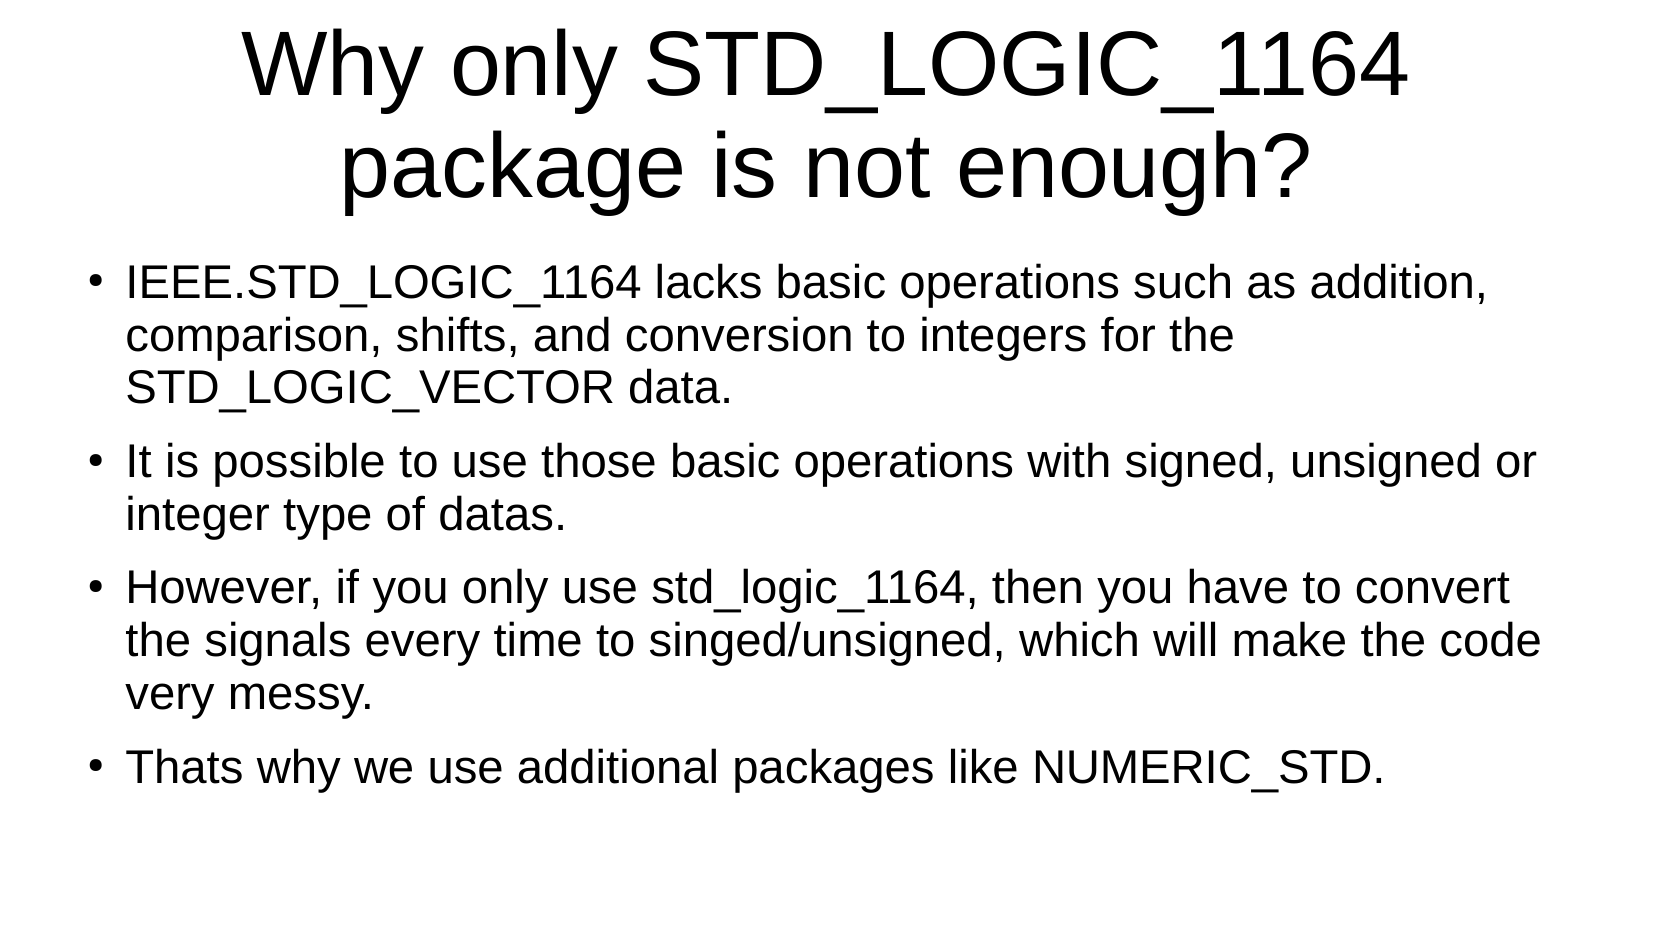

# Why only STD_LOGIC_1164 package is not enough?
IEEE.STD_LOGIC_1164 lacks basic operations such as addition, comparison, shifts, and conversion to integers for the STD_LOGIC_VECTOR data.
It is possible to use those basic operations with signed, unsigned or integer type of datas.
However, if you only use std_logic_1164, then you have to convert the signals every time to singed/unsigned, which will make the code very messy.
Thats why we use additional packages like NUMERIC_STD.